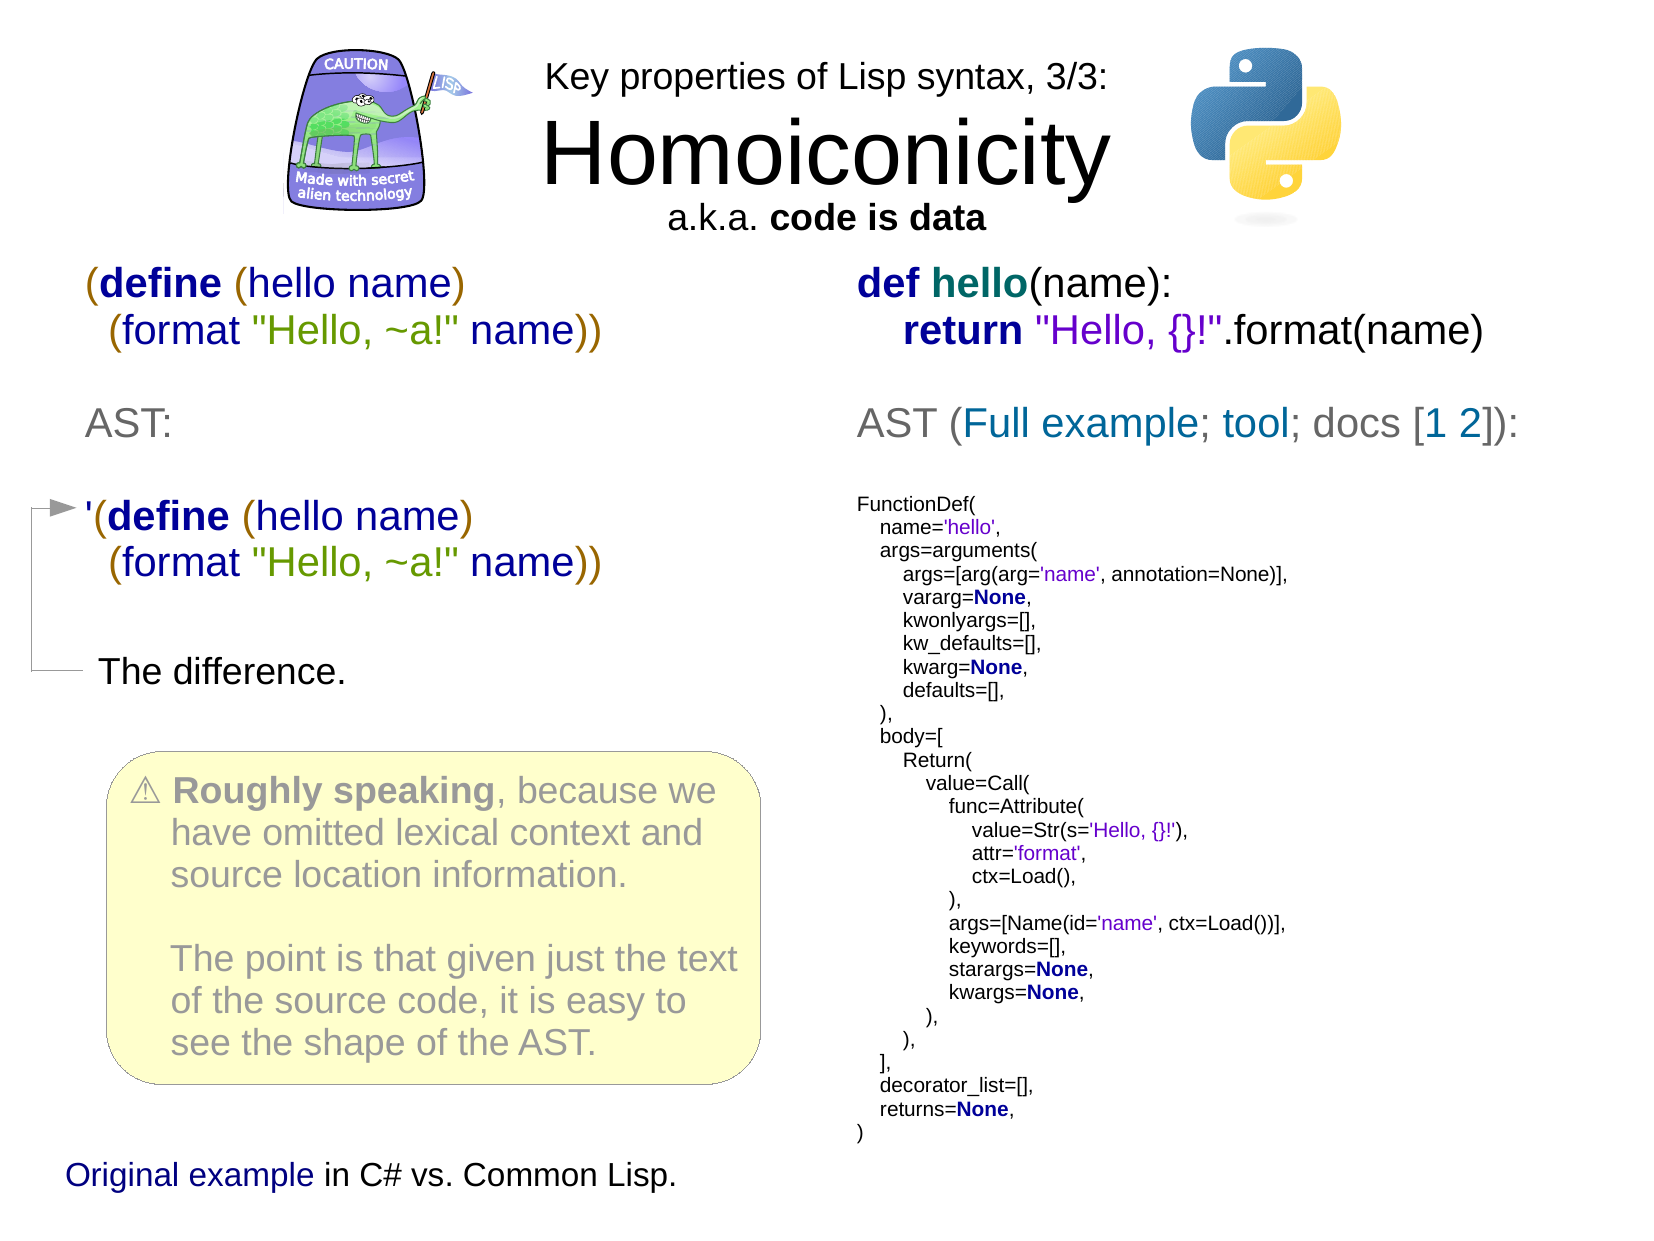

Key properties of Lisp syntax, 3/3:
# Homoiconicity
a.k.a. code is data
(define (hello name)
 (format "Hello, ~a!" name))
AST:
'(define (hello name)
 (format "Hello, ~a!" name))
def hello(name):
 return "Hello, {}!".format(name)
AST (Full example; tool; docs [1 2]):
FunctionDef(
 name='hello',
 args=arguments(
 args=[arg(arg='name', annotation=None)],
 vararg=None,
 kwonlyargs=[],
 kw_defaults=[],
 kwarg=None,
 defaults=[],
 ),
 body=[
 Return(
 value=Call(
 func=Attribute(
 value=Str(s='Hello, {}!'),
 attr='format',
 ctx=Load(),
 ),
 args=[Name(id='name', ctx=Load())],
 keywords=[],
 starargs=None,
 kwargs=None,
 ),
 ),
 ],
 decorator_list=[],
 returns=None,
)
The difference.
⚠ Roughly speaking, because we
 have omitted lexical context and
 source location information.
 The point is that given just the text
 of the source code, it is easy to
 see the shape of the AST.
Original example in C# vs. Common Lisp.